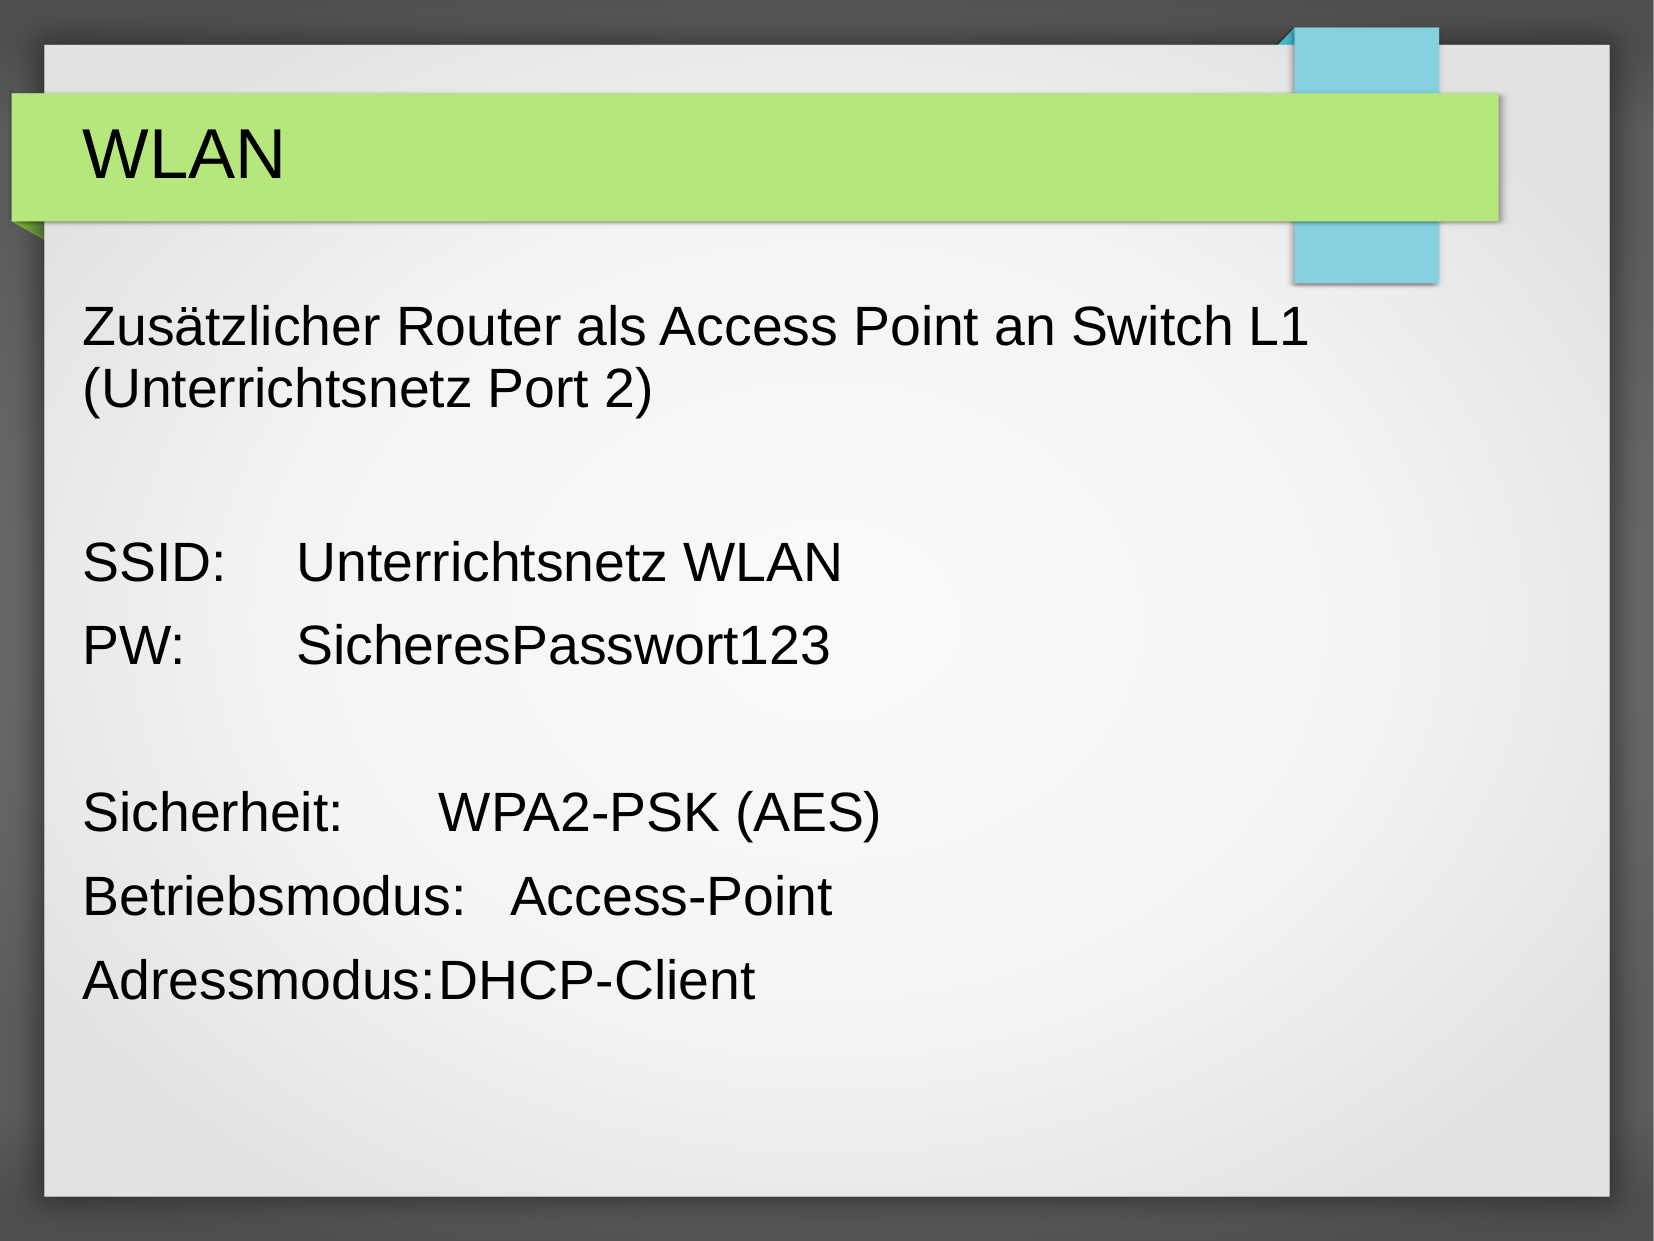

# WLAN
Zusätzlicher Router als Access Point an Switch L1 (Unterrichtsnetz Port 2)
SSID:		Unterrichtsnetz WLAN
PW:			SicheresPasswort123
Sicherheit: 		WPA2-PSK (AES)
Betriebsmodus:	Access-Point
Adressmodus:	DHCP-Client